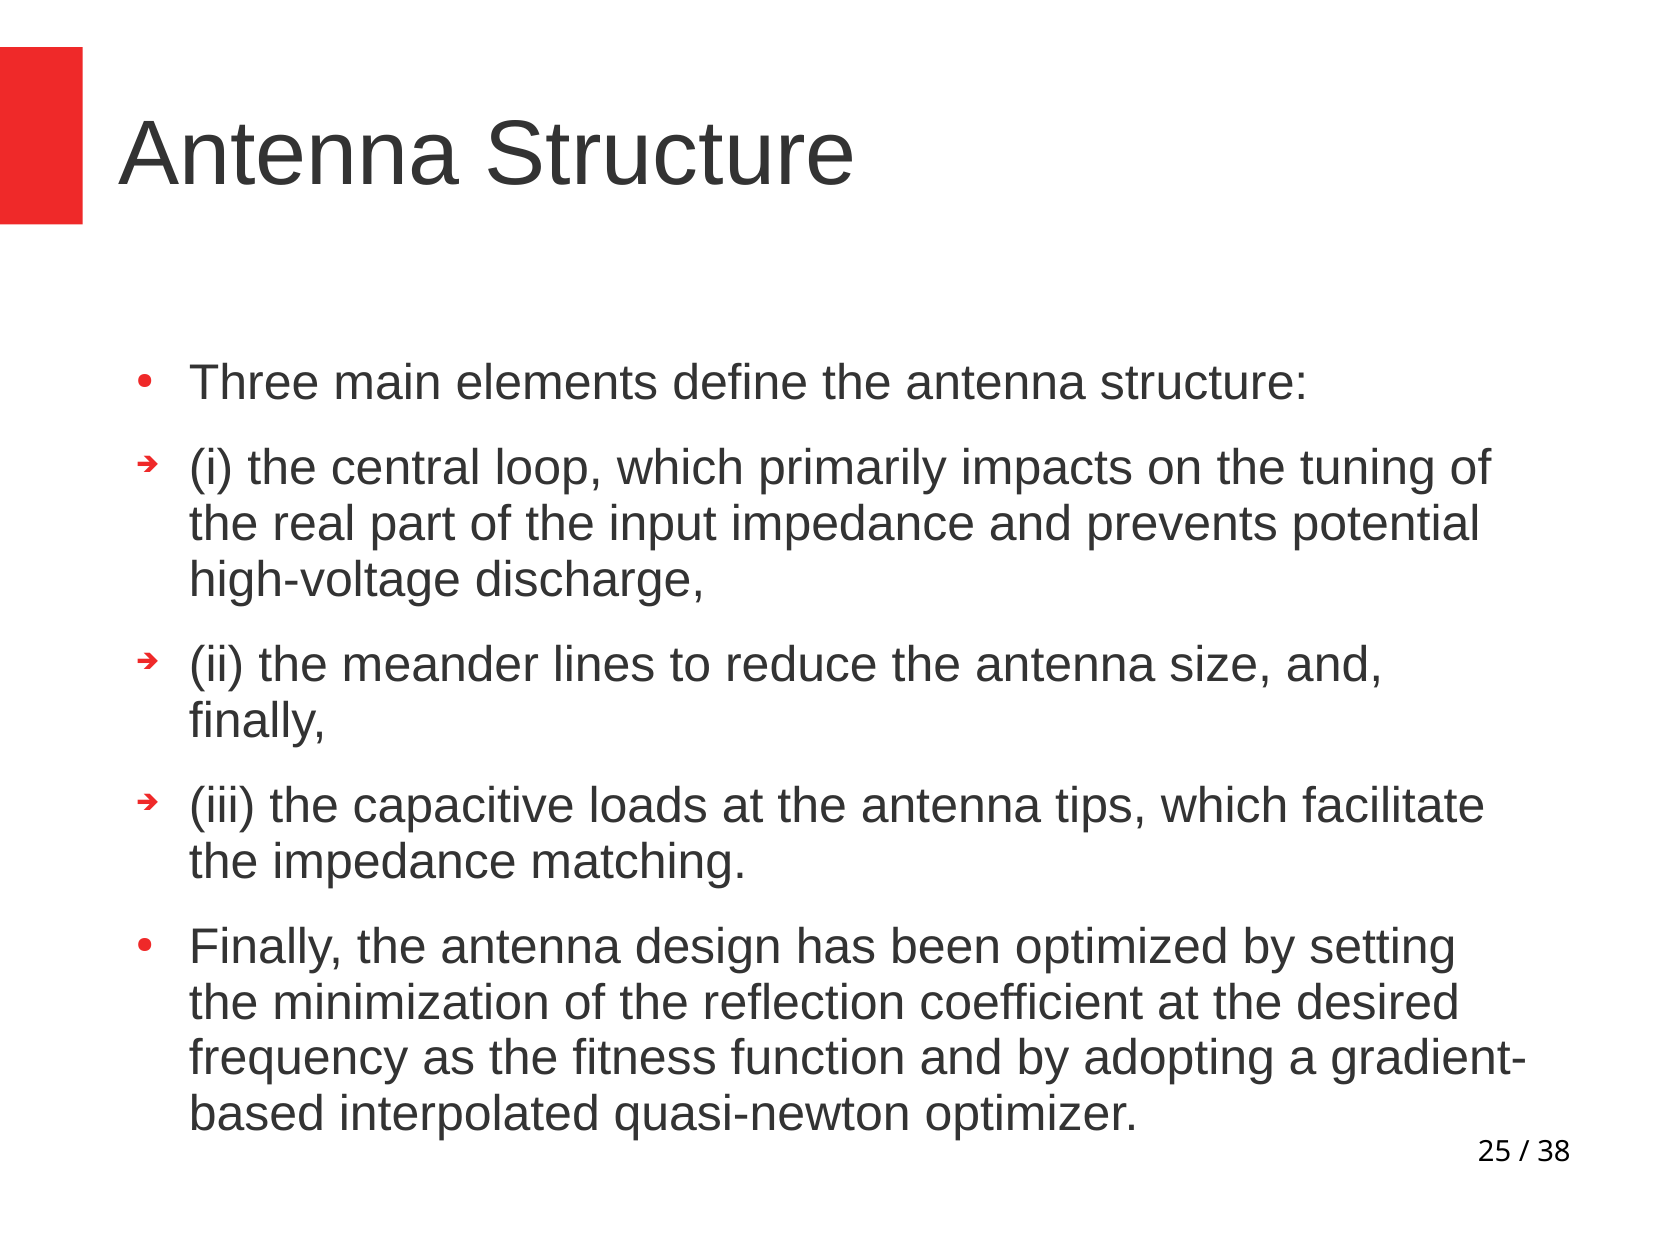

# Antenna Structure
Three main elements define the antenna structure:
(i) the central loop, which primarily impacts on the tuning of the real part of the input impedance and prevents potential high-voltage discharge,
(ii) the meander lines to reduce the antenna size, and, finally,
(iii) the capacitive loads at the antenna tips, which facilitate the impedance matching.
Finally, the antenna design has been optimized by setting the minimization of the reflection coefficient at the desired frequency as the fitness function and by adopting a gradient- based interpolated quasi-newton optimizer.
25